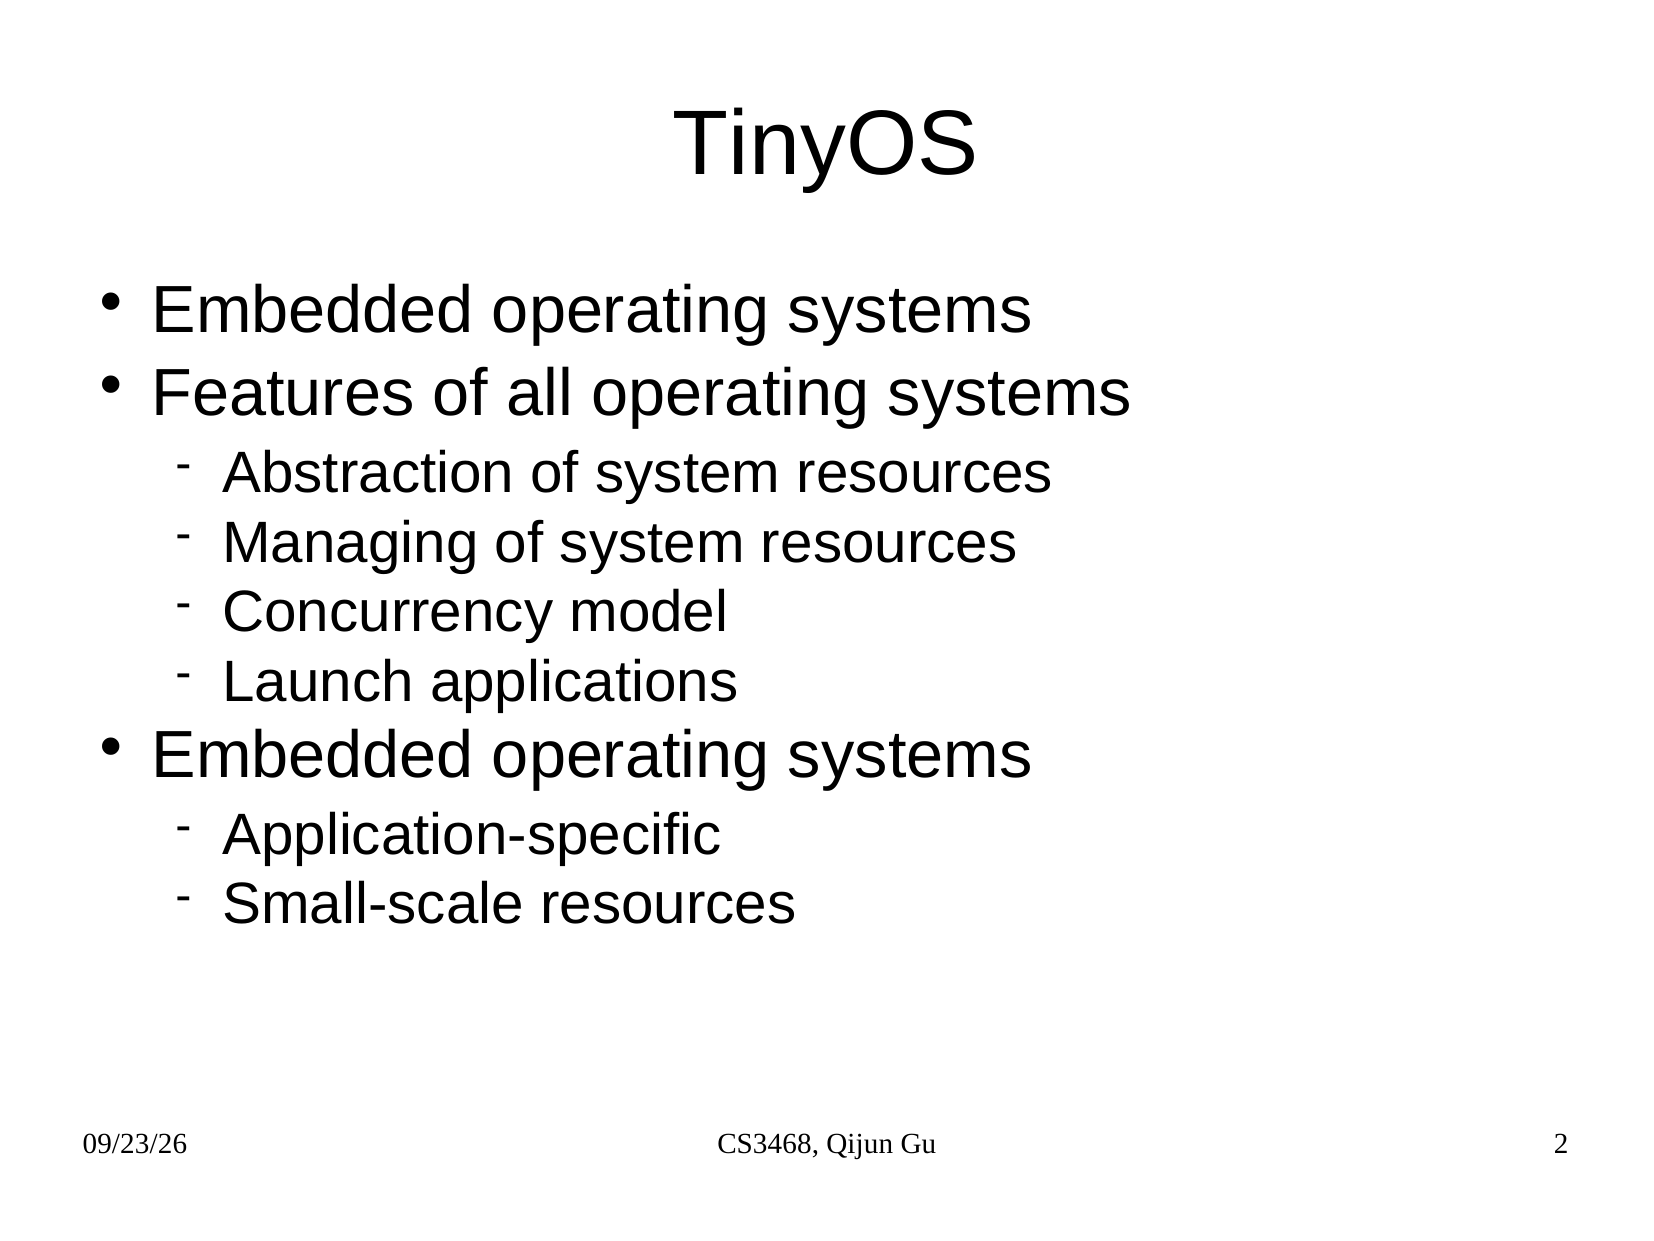

# TinyOS
Embedded operating systems
Features of all operating systems
Abstraction of system resources
Managing of system resources
Concurrency model
Launch applications
Embedded operating systems
Application-specific
Small-scale resources
CS3468, Qijun Gu
2